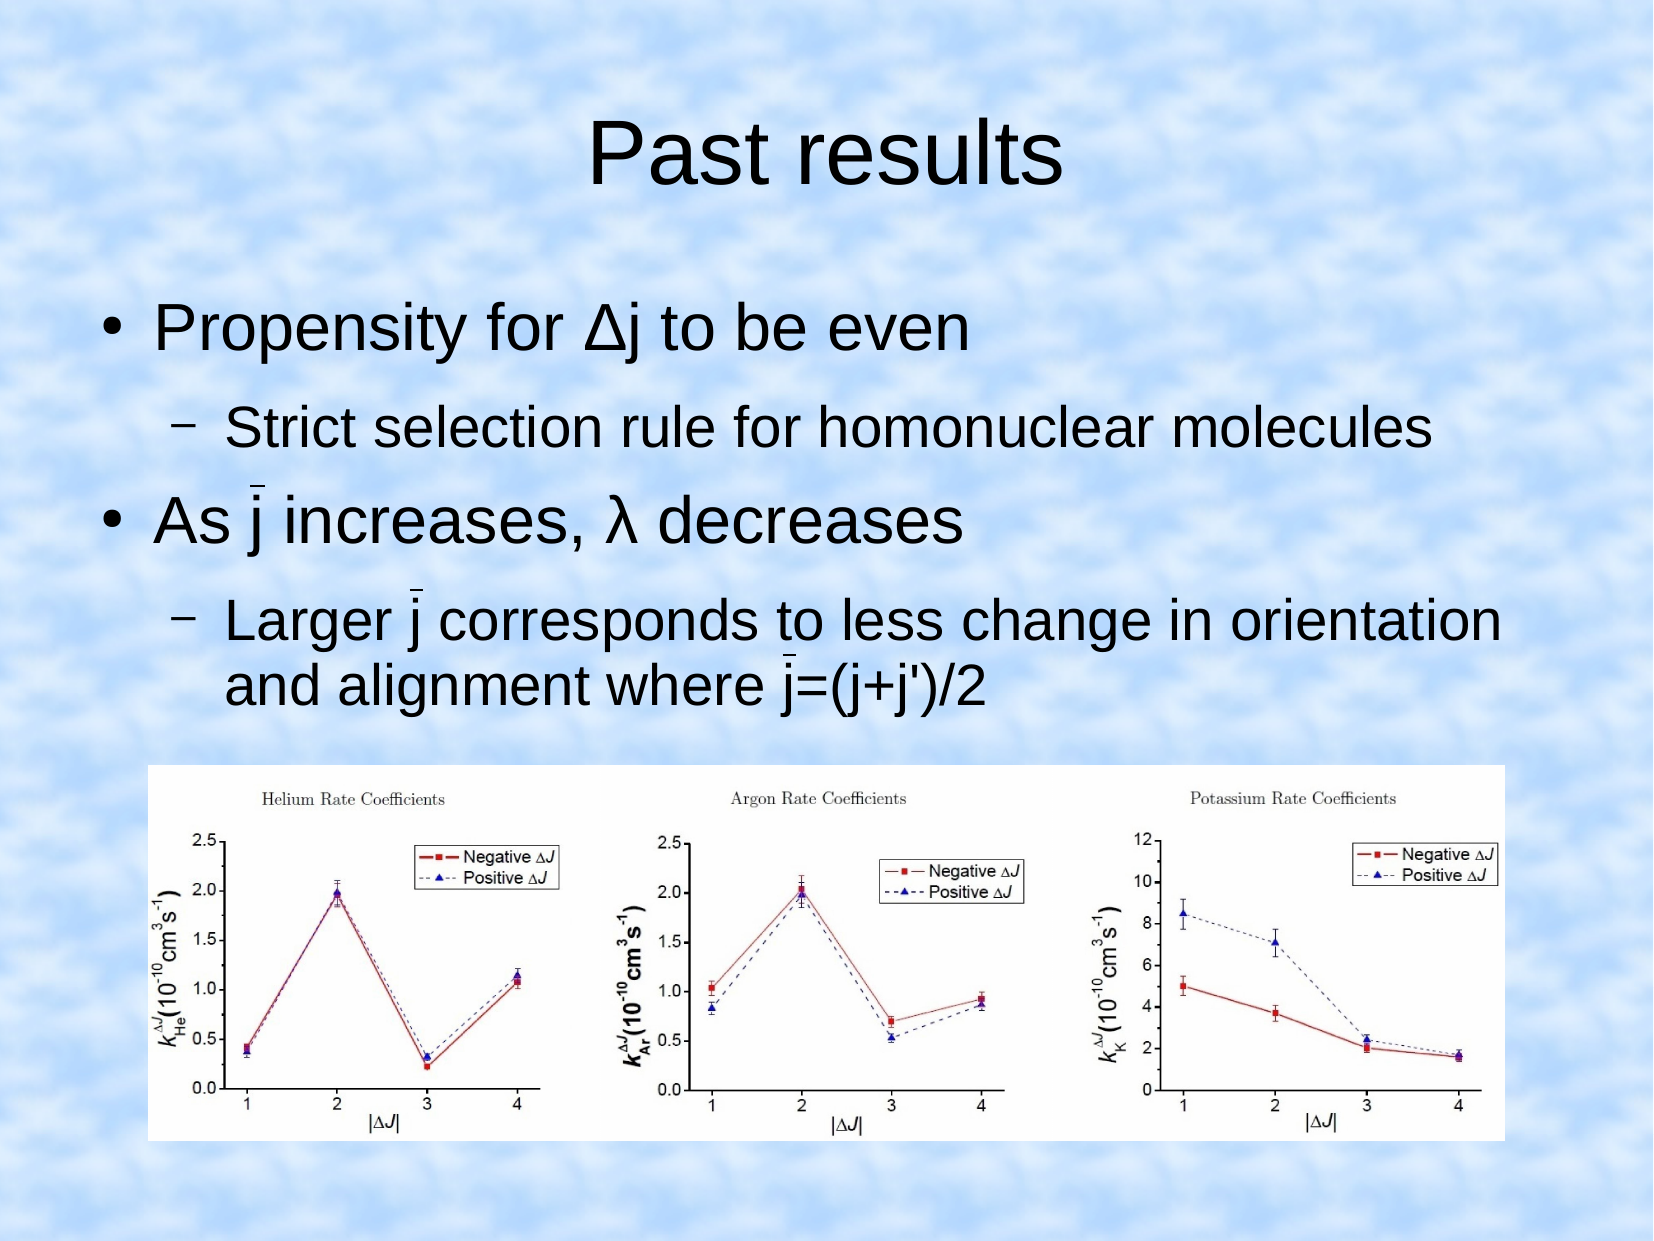

# Past results
Propensity for Δj to be even
Strict selection rule for homonuclear molecules
As j increases, λ decreases
Larger j corresponds to less change in orientation and alignment where j=(j+j')/2